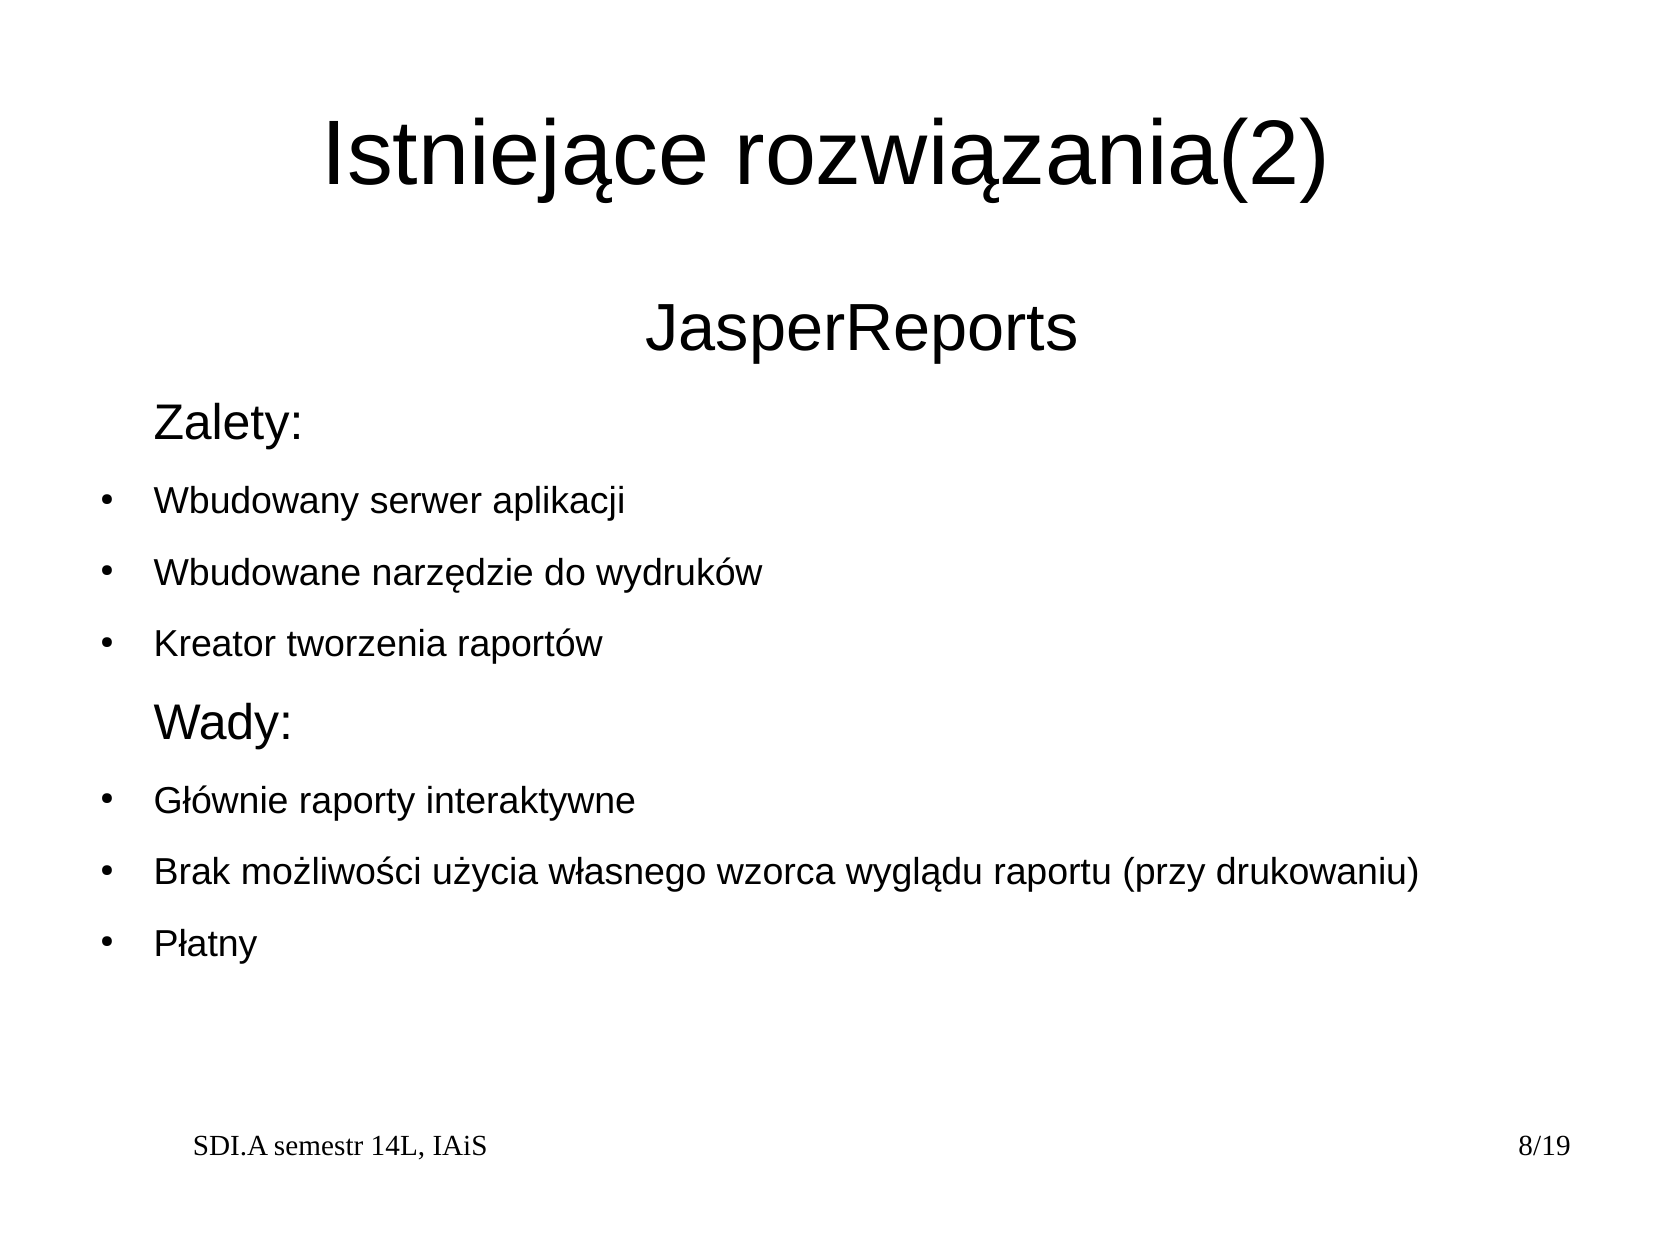

# Istniejące rozwiązania(2)
JasperReports
Zalety:
Wbudowany serwer aplikacji
Wbudowane narzędzie do wydruków
Kreator tworzenia raportów
Wady:
Głównie raporty interaktywne
Brak możliwości użycia własnego wzorca wyglądu raportu (przy drukowaniu)
Płatny
SDI.A semestr 14L, IAiS
8